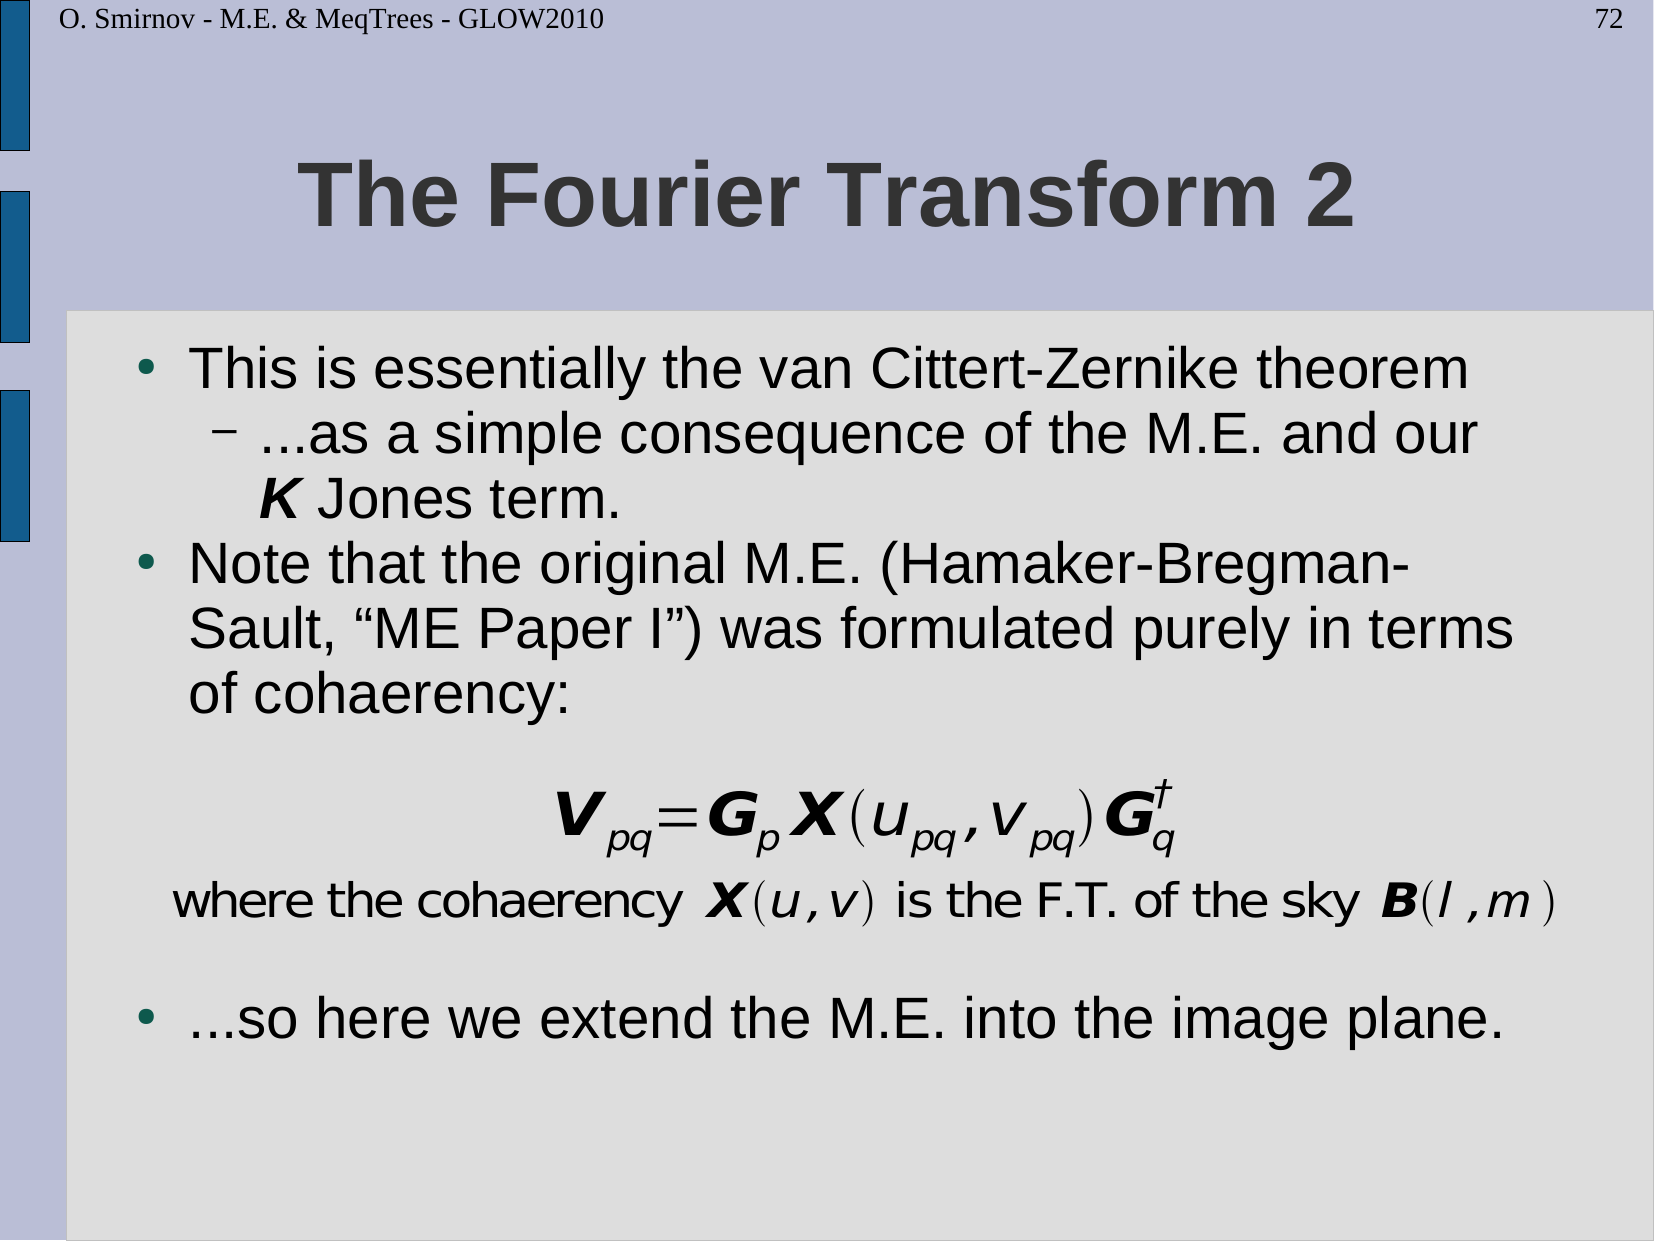

O. Smirnov - M.E. & MeqTrees - GLOW2010
72
# The Fourier Transform 2
This is essentially the van Cittert-Zernike theorem
...as a simple consequence of the M.E. and our K Jones term.
Note that the original M.E. (Hamaker-Bregman-Sault, “ME Paper I”) was formulated purely in terms of cohaerency:
...so here we extend the M.E. into the image plane.